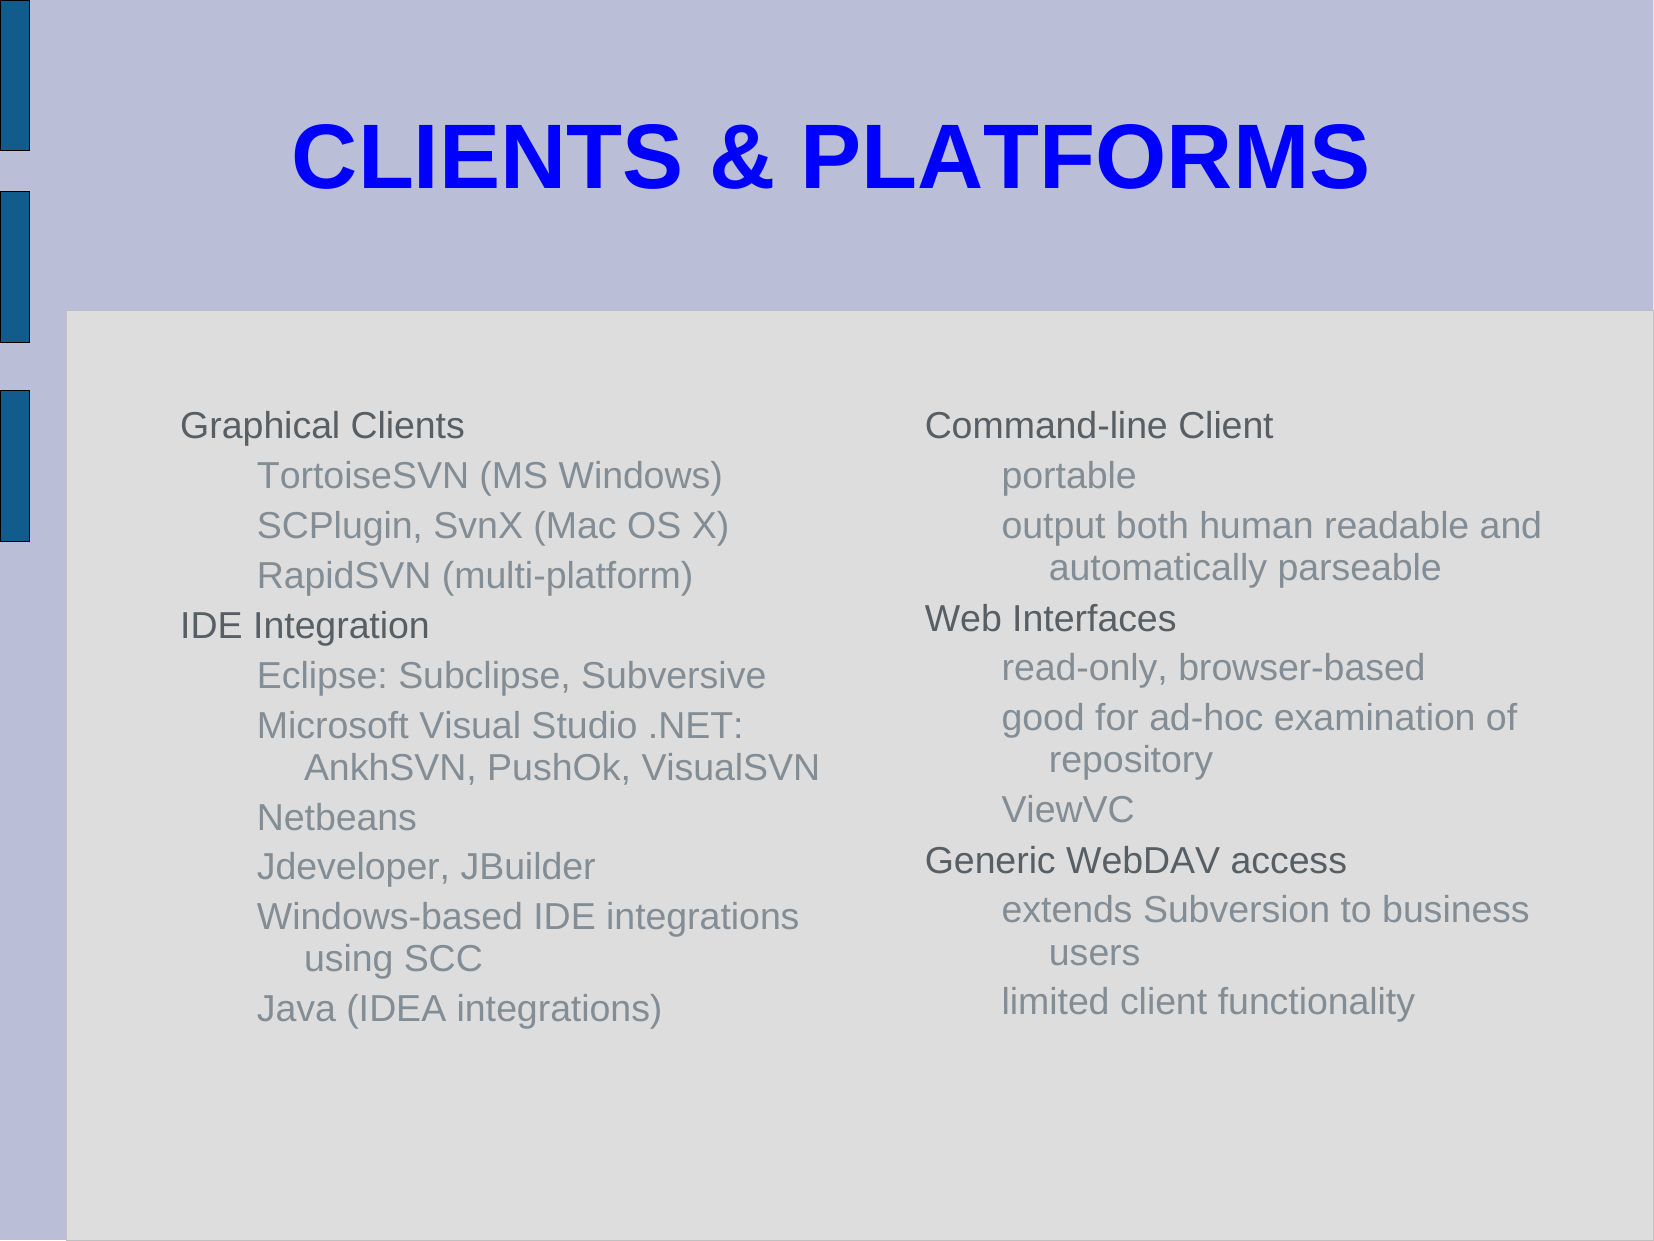

# CLIENTS & PLATFORMS
Graphical Clients
TortoiseSVN (MS Windows)
SCPlugin, SvnX (Mac OS X)
RapidSVN (multi-platform)
IDE Integration
Eclipse: Subclipse, Subversive
Microsoft Visual Studio .NET: AnkhSVN, PushOk, VisualSVN
Netbeans
Jdeveloper, JBuilder
Windows-based IDE integrations using SCC
Java (IDEA integrations)
Command-line Client
portable
output both human readable and automatically parseable
Web Interfaces
read-only, browser-based
good for ad-hoc examination of repository
ViewVC
Generic WebDAV access
extends Subversion to business users
limited client functionality